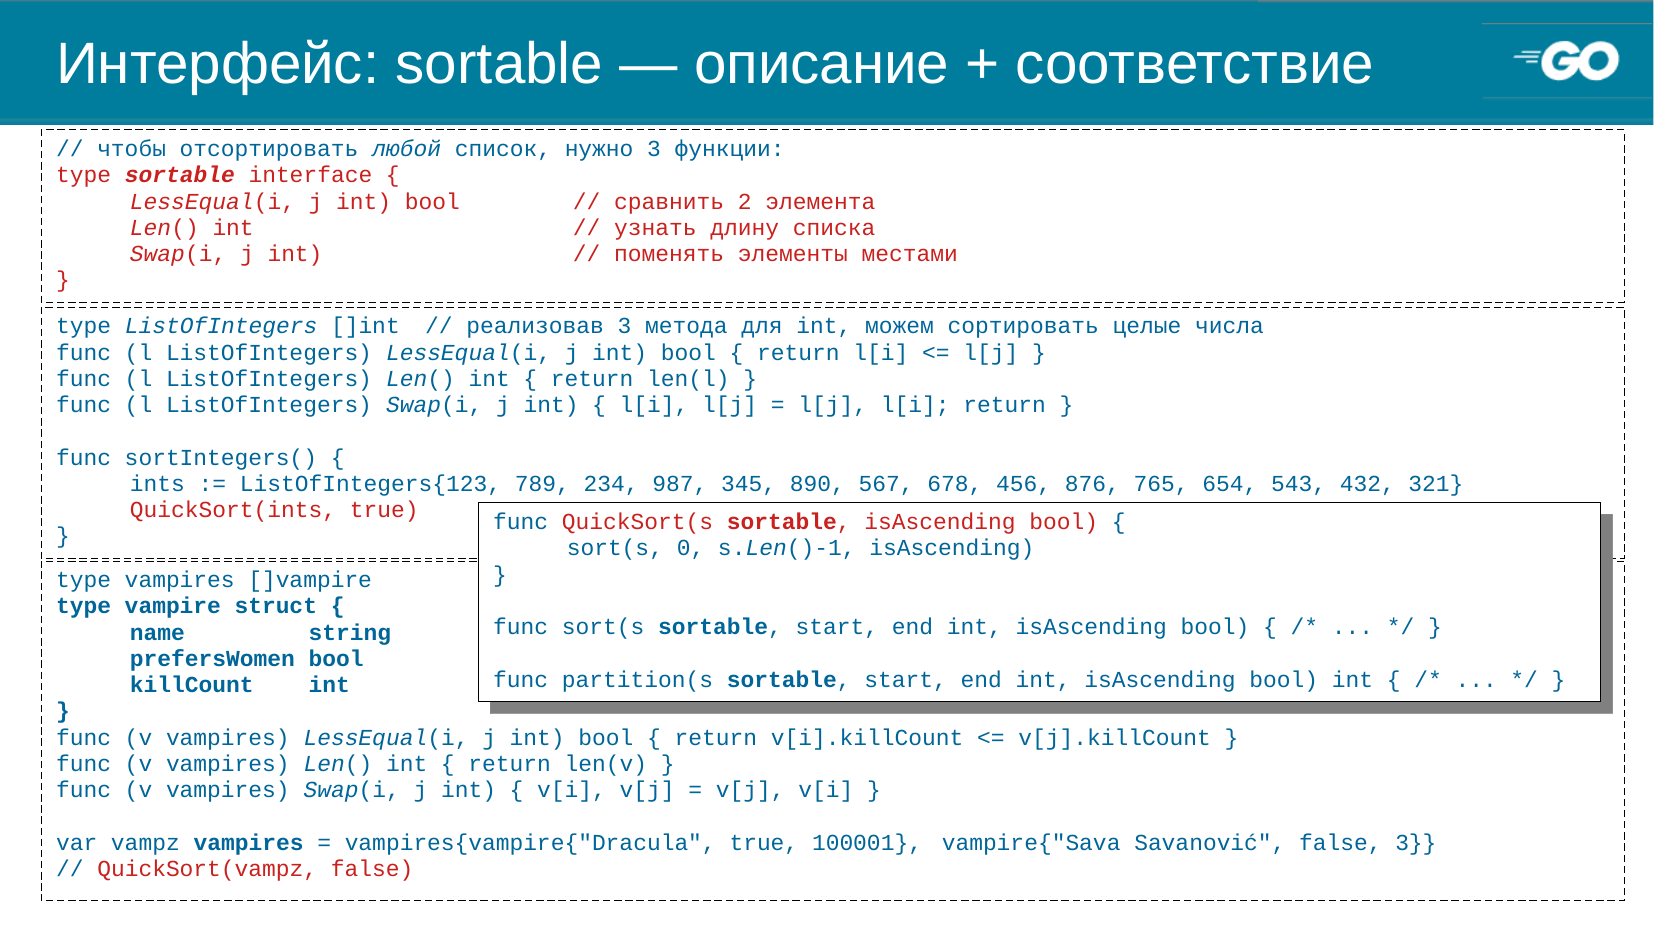

Интерфейс: sortable — описание + соответствие
// чтобы отсортировать любой список, нужно 3 функции:
type sortable interface {
	LessEqual(i, j int) bool		// сравнить 2 элемента
	Len() int					// узнать длину списка
	Swap(i, j int)				// поменять элементы местами
}
type ListOfIntegers []int	// реализовав 3 метода для int, можем сортировать целые числа
func (l ListOfIntegers) LessEqual(i, j int) bool { return l[i] <= l[j] }
func (l ListOfIntegers) Len() int { return len(l) }
func (l ListOfIntegers) Swap(i, j int) { l[i], l[j] = l[j], l[i]; return }
func sortIntegers() {
	ints := ListOfIntegers{123, 789, 234, 987, 345, 890, 567, 678, 456, 876, 765, 654, 543, 432, 321}
	QuickSort(ints, true)
}
func QuickSort(s sortable, isAscending bool) {
	sort(s, 0, s.Len()-1, isAscending)
}
func sort(s sortable, start, end int, isAscending bool) { /* ... */ }
func partition(s sortable, start, end int, isAscending bool) int { /* ... */ }
type vampires []vampire
type vampire struct {
	name string
	prefersWomen bool
	killCount int
}
func (v vampires) LessEqual(i, j int) bool { return v[i].killCount <= v[j].killCount }
func (v vampires) Len() int { return len(v) }
func (v vampires) Swap(i, j int) { v[i], v[j] = v[j], v[i] }
var vampz vampires = vampires{vampire{"Dracula", true, 100001}, 	vampire{"Sava Savanović", false, 3}}
// QuickSort(vampz, false)